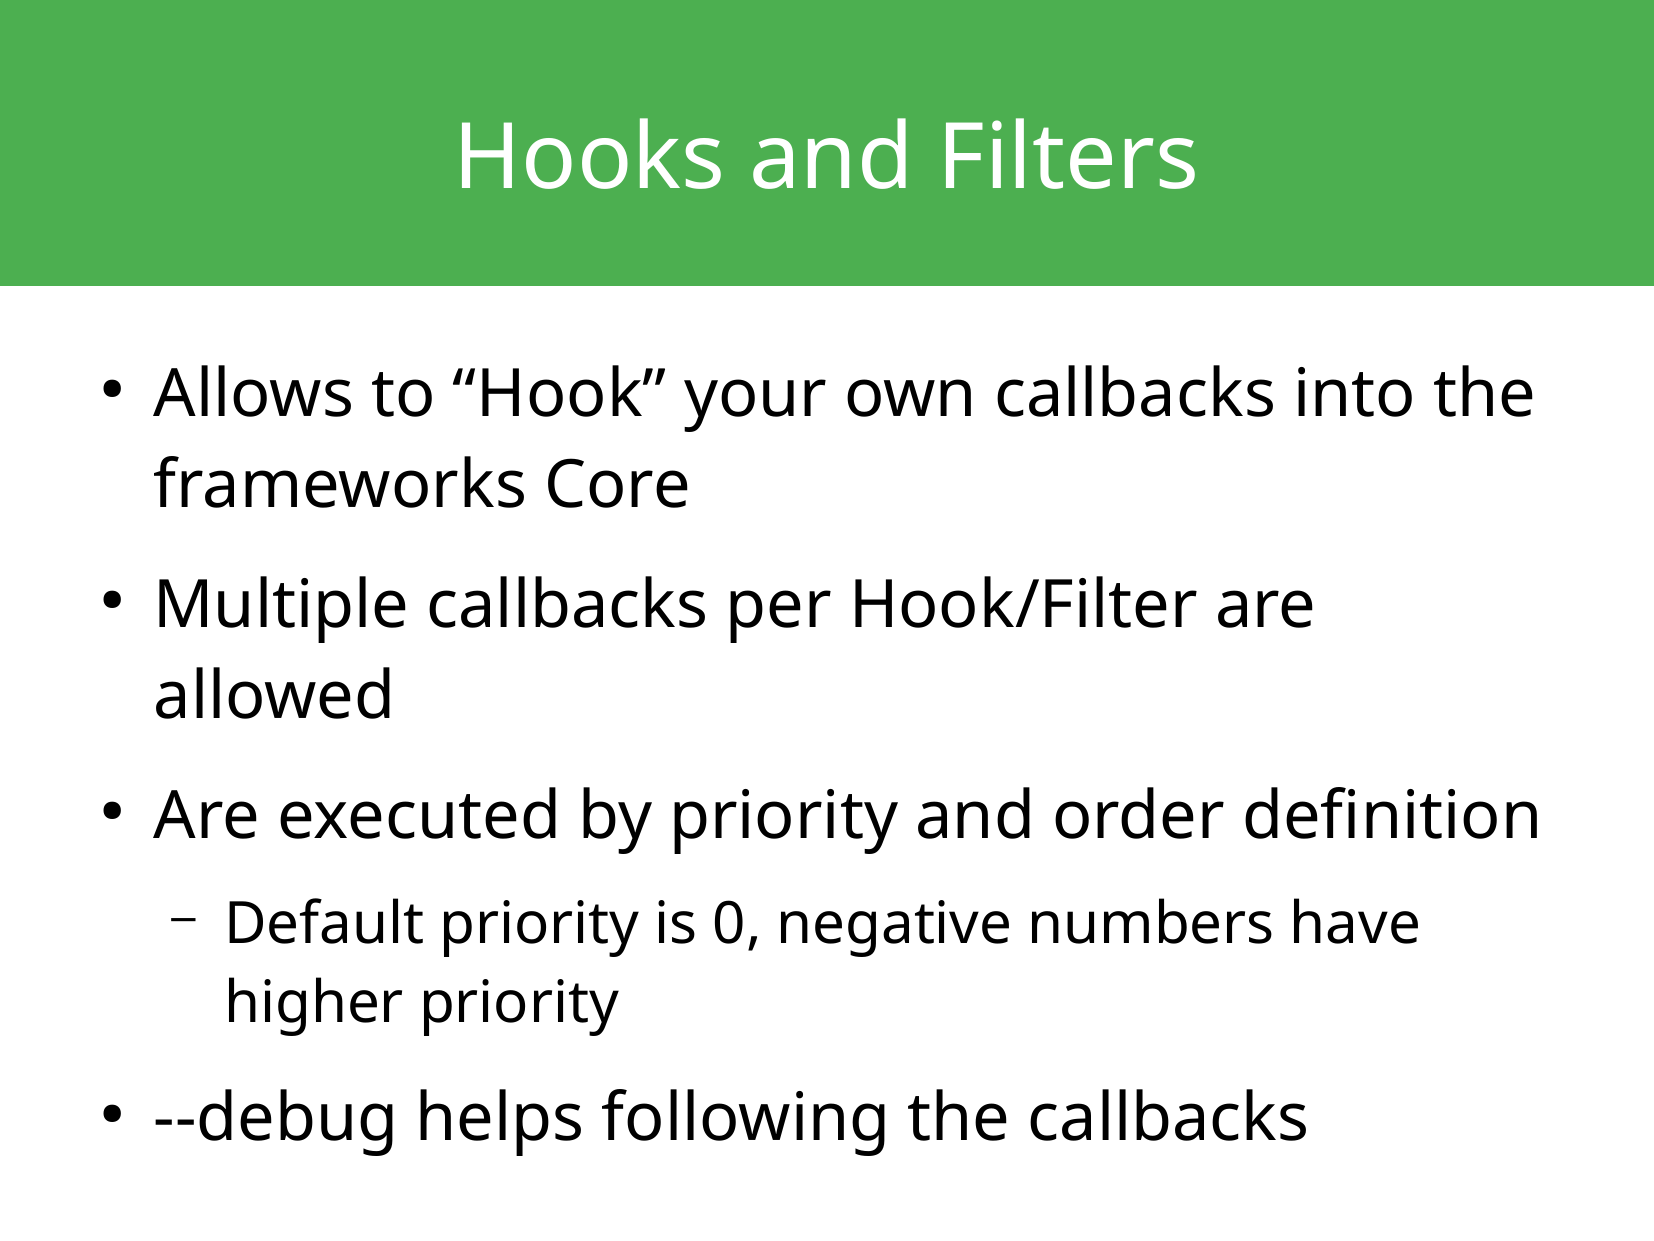

# Hooks and Filters
Allows to “Hook” your own callbacks into the frameworks Core
Multiple callbacks per Hook/Filter are allowed
Are executed by priority and order definition
Default priority is 0, negative numbers have higher priority
--debug helps following the callbacks